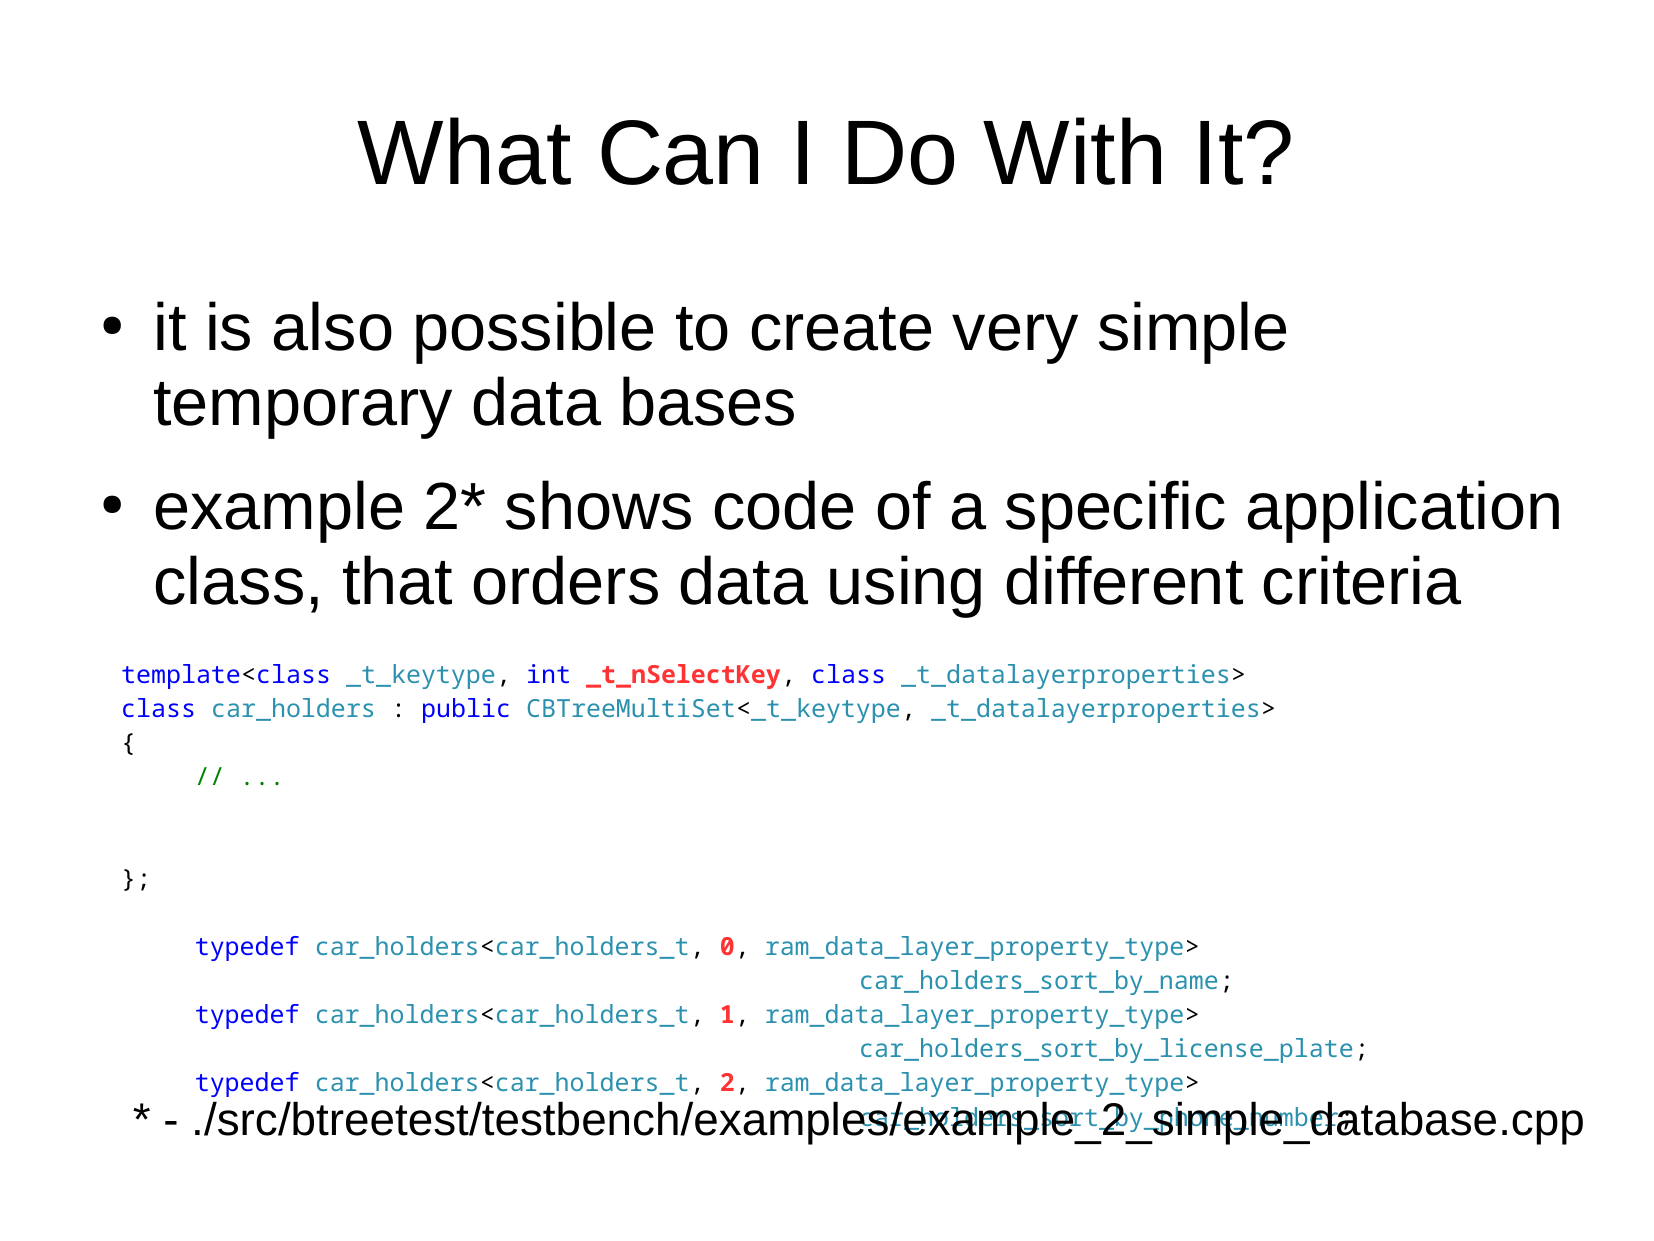

# What Can I Do With It?
it is also possible to create very simple temporary data bases
example 2* shows code of a specific application class, that orders data using different criteria
template<class _t_keytype, int _t_nSelectKey, class _t_datalayerproperties>
class car_holders : public CBTreeMultiSet<_t_keytype, _t_datalayerproperties>
{
	// ...
};
	typedef car_holders<car_holders_t, 0, ram_data_layer_property_type>
										car_holders_sort_by_name;
	typedef car_holders<car_holders_t, 1, ram_data_layer_property_type>
										car_holders_sort_by_license_plate;
	typedef car_holders<car_holders_t, 2, ram_data_layer_property_type>
										car_holders_sort_by_phone_number;
* - ./src/btreetest/testbench/examples/example_2_simple_database.cpp